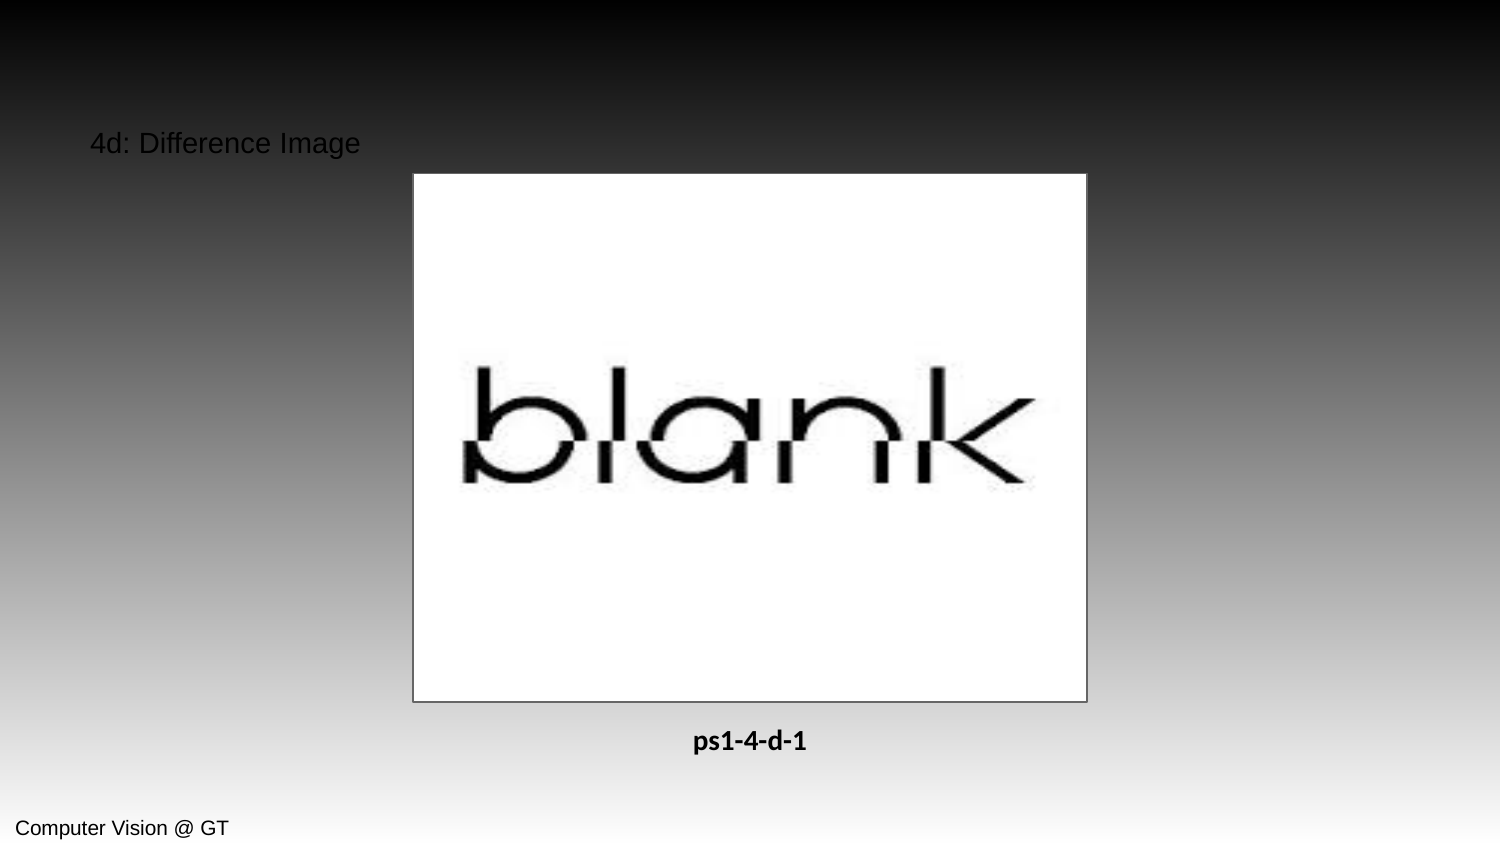

# 4d: Difference Image
ps1-4-d-1
Computer Vision @ GT